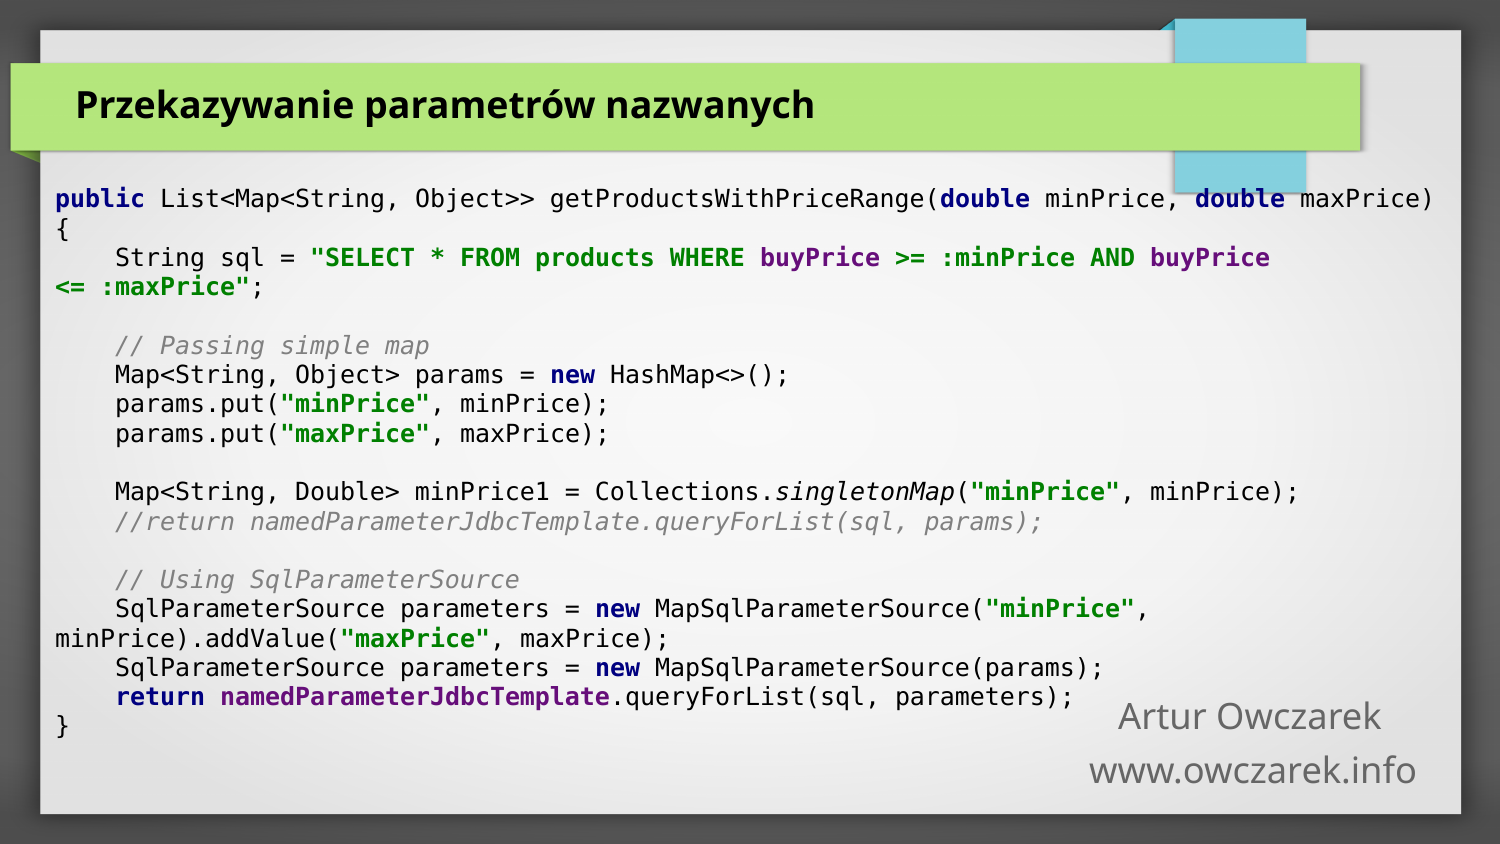

# Przekazywanie parametrów nazwanych
public List<Map<String, Object>> getProductsWithPriceRange(double minPrice, double maxPrice) {
 String sql = "SELECT * FROM products WHERE buyPrice >= :minPrice AND buyPrice <= :maxPrice";
 // Passing simple map
 Map<String, Object> params = new HashMap<>();
 params.put("minPrice", minPrice);
 params.put("maxPrice", maxPrice);
 Map<String, Double> minPrice1 = Collections.singletonMap("minPrice", minPrice);
 //return namedParameterJdbcTemplate.queryForList(sql, params);
 // Using SqlParameterSource
 SqlParameterSource parameters = new MapSqlParameterSource("minPrice", minPrice).addValue("maxPrice", maxPrice);
 SqlParameterSource parameters = new MapSqlParameterSource(params);
 return namedParameterJdbcTemplate.queryForList(sql, parameters);
}
Artur Owczarek
www.owczarek.info